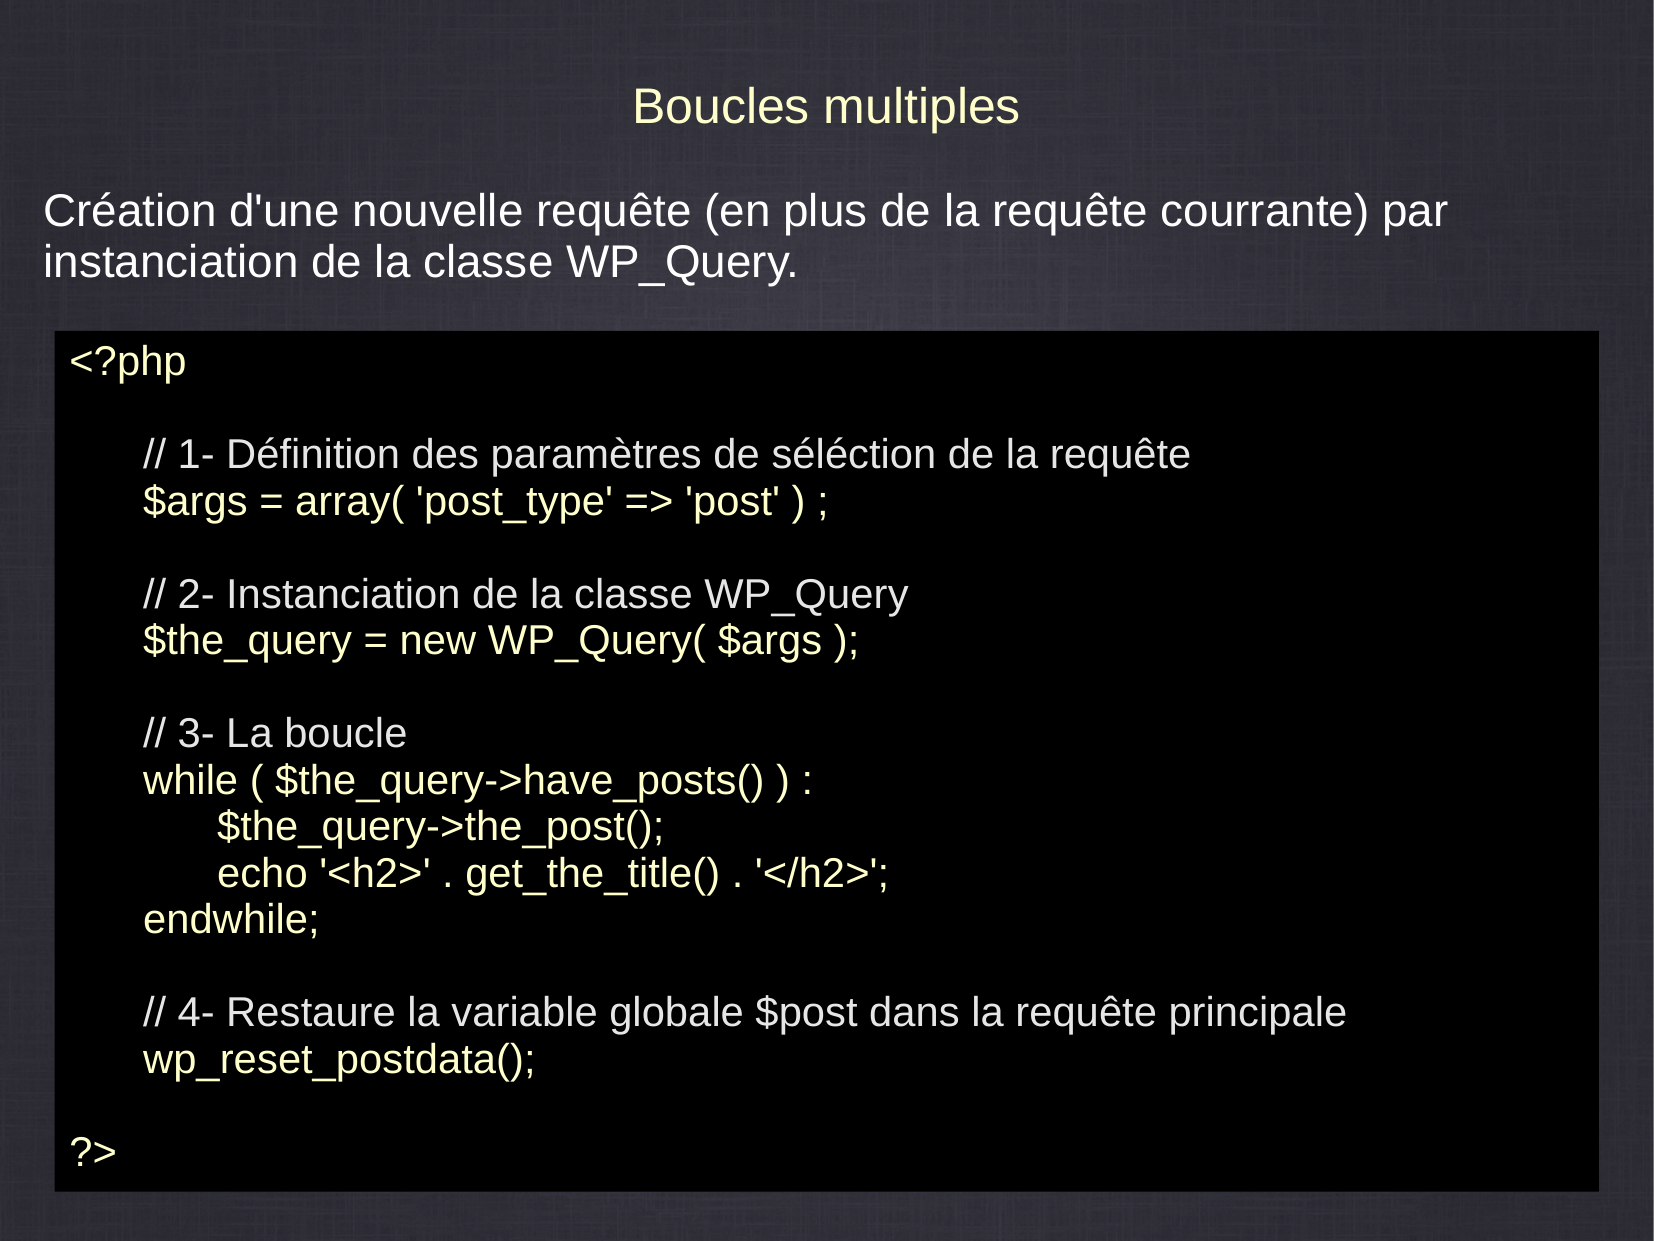

Boucles multiples
Création d'une nouvelle requête (en plus de la requête courrante) par instanciation de la classe WP_Query.
<?php
	// 1- Définition des paramètres de séléction de la requête
	$args = array( 'post_type' => 'post' ) ;
	// 2- Instanciation de la classe WP_Query
	$the_query = new WP_Query( $args );
	// 3- La boucle
	while ( $the_query->have_posts() ) :
 		$the_query->the_post();
 		echo '<h2>' . get_the_title() . '</h2>';
	endwhile;
	// 4- Restaure la variable globale $post dans la requête principale
	wp_reset_postdata();
?>